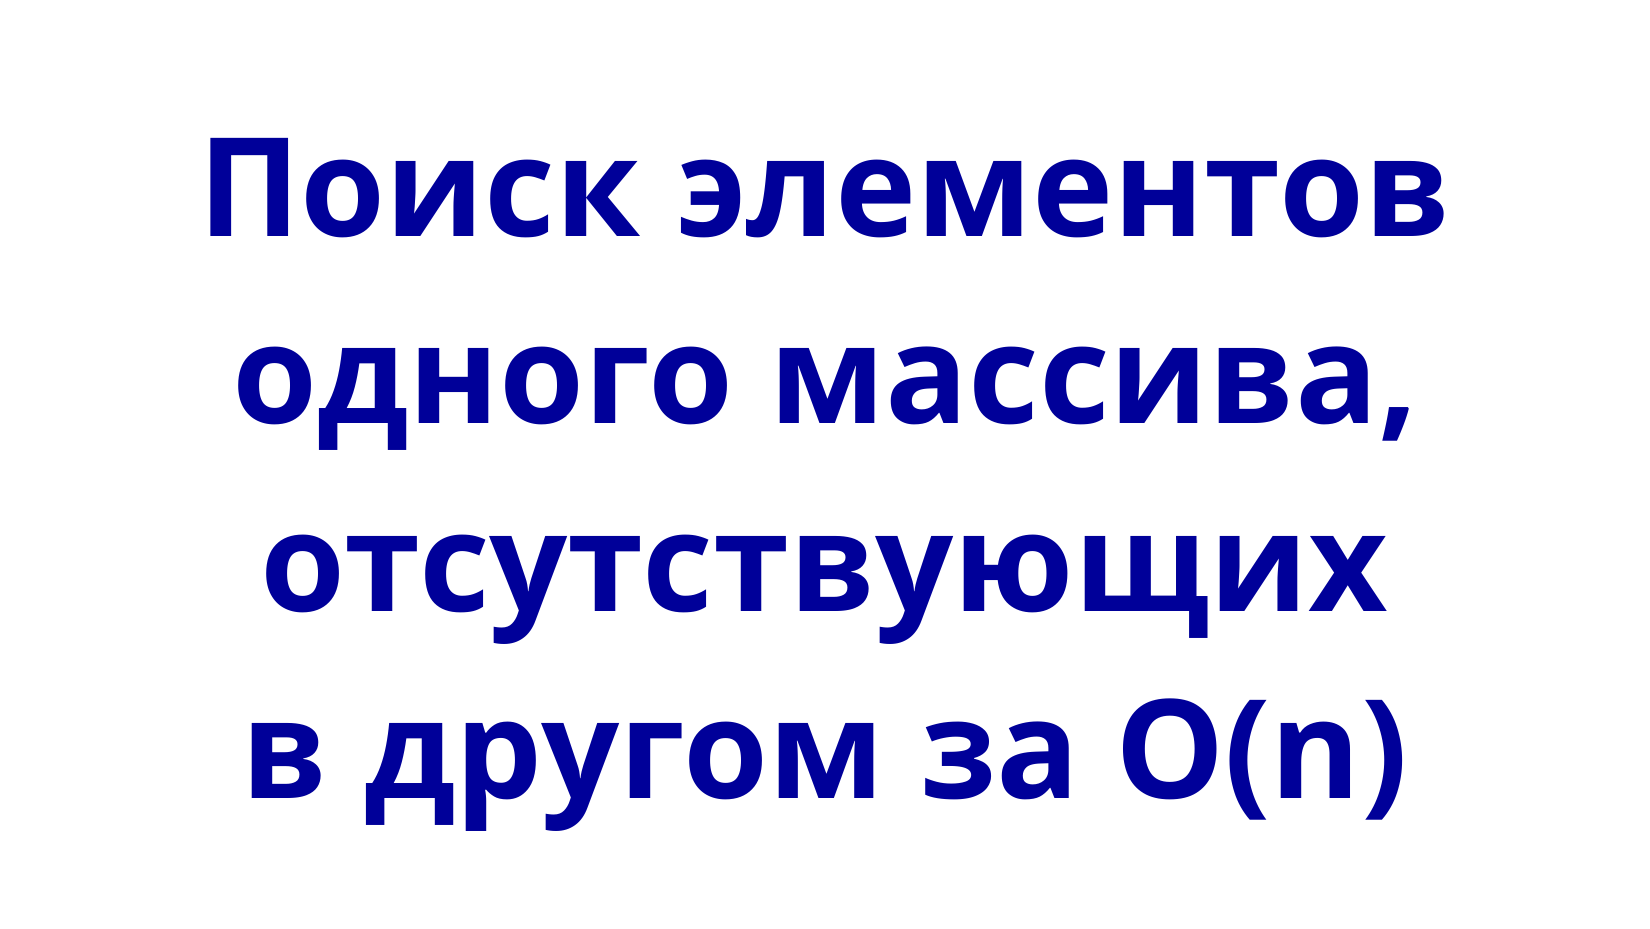

# Поиск элементов
одного массива,
отсутствующих
в другом за O(n)